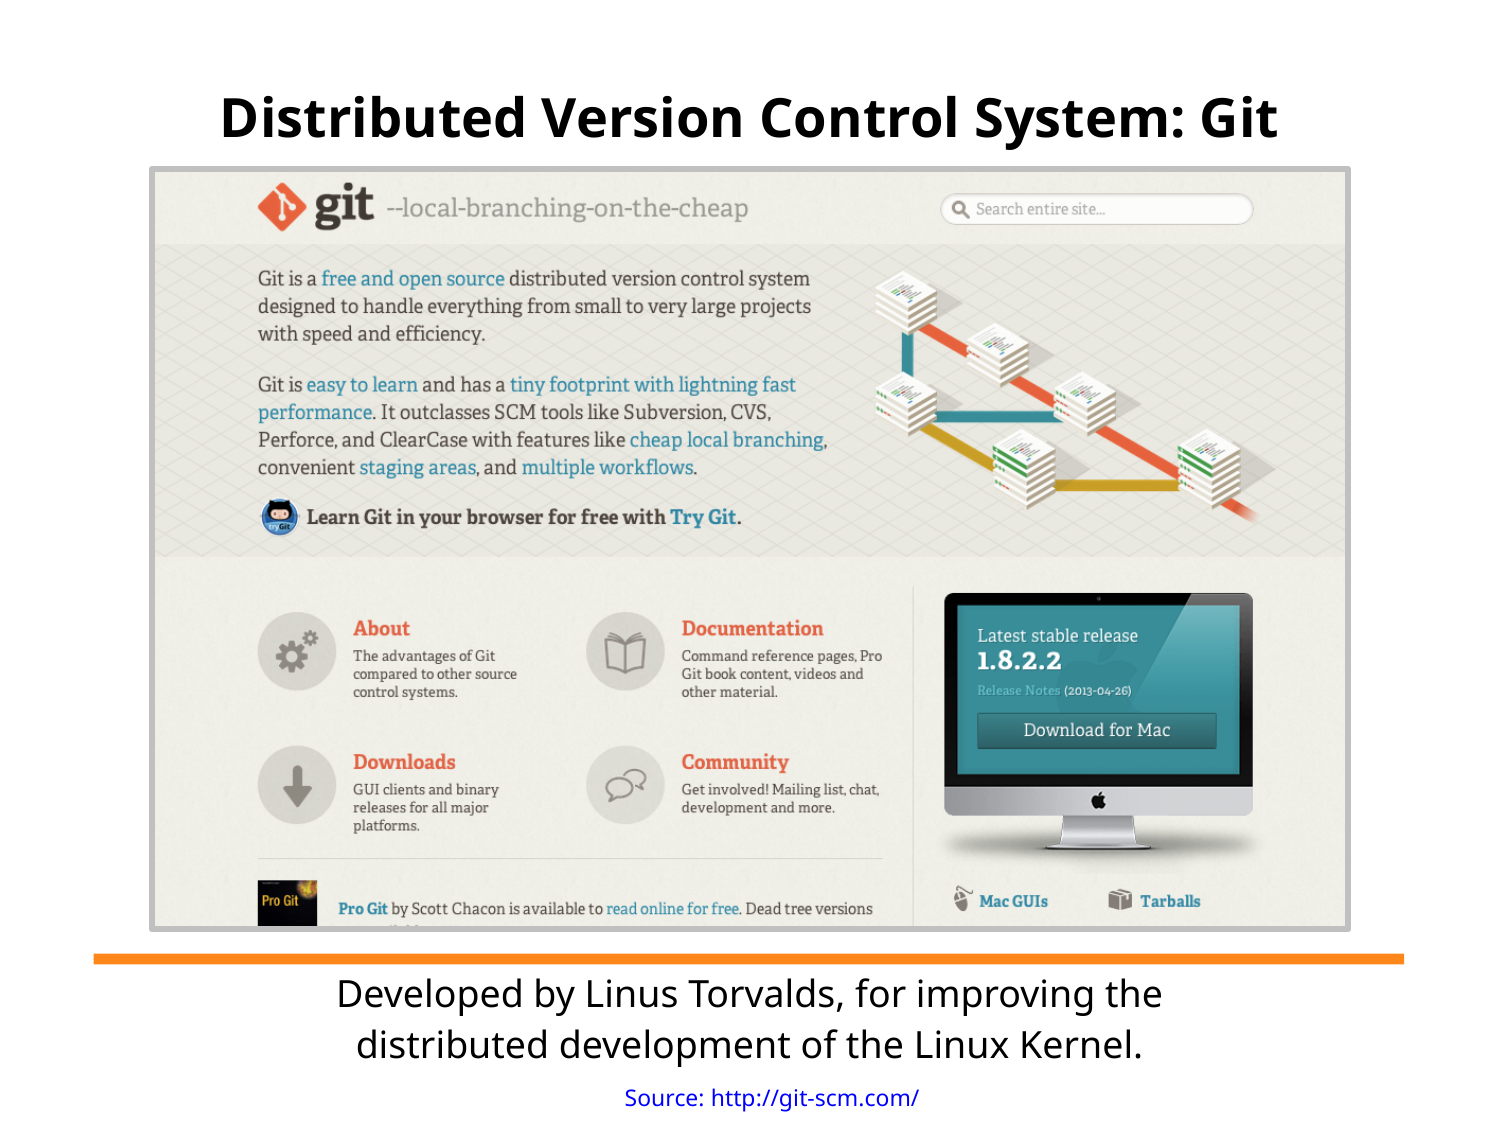

# Distributed Version Control System: Git
Developed by Linus Torvalds, for improving the distributed development of the Linux Kernel.
Source: http://git-scm.com/